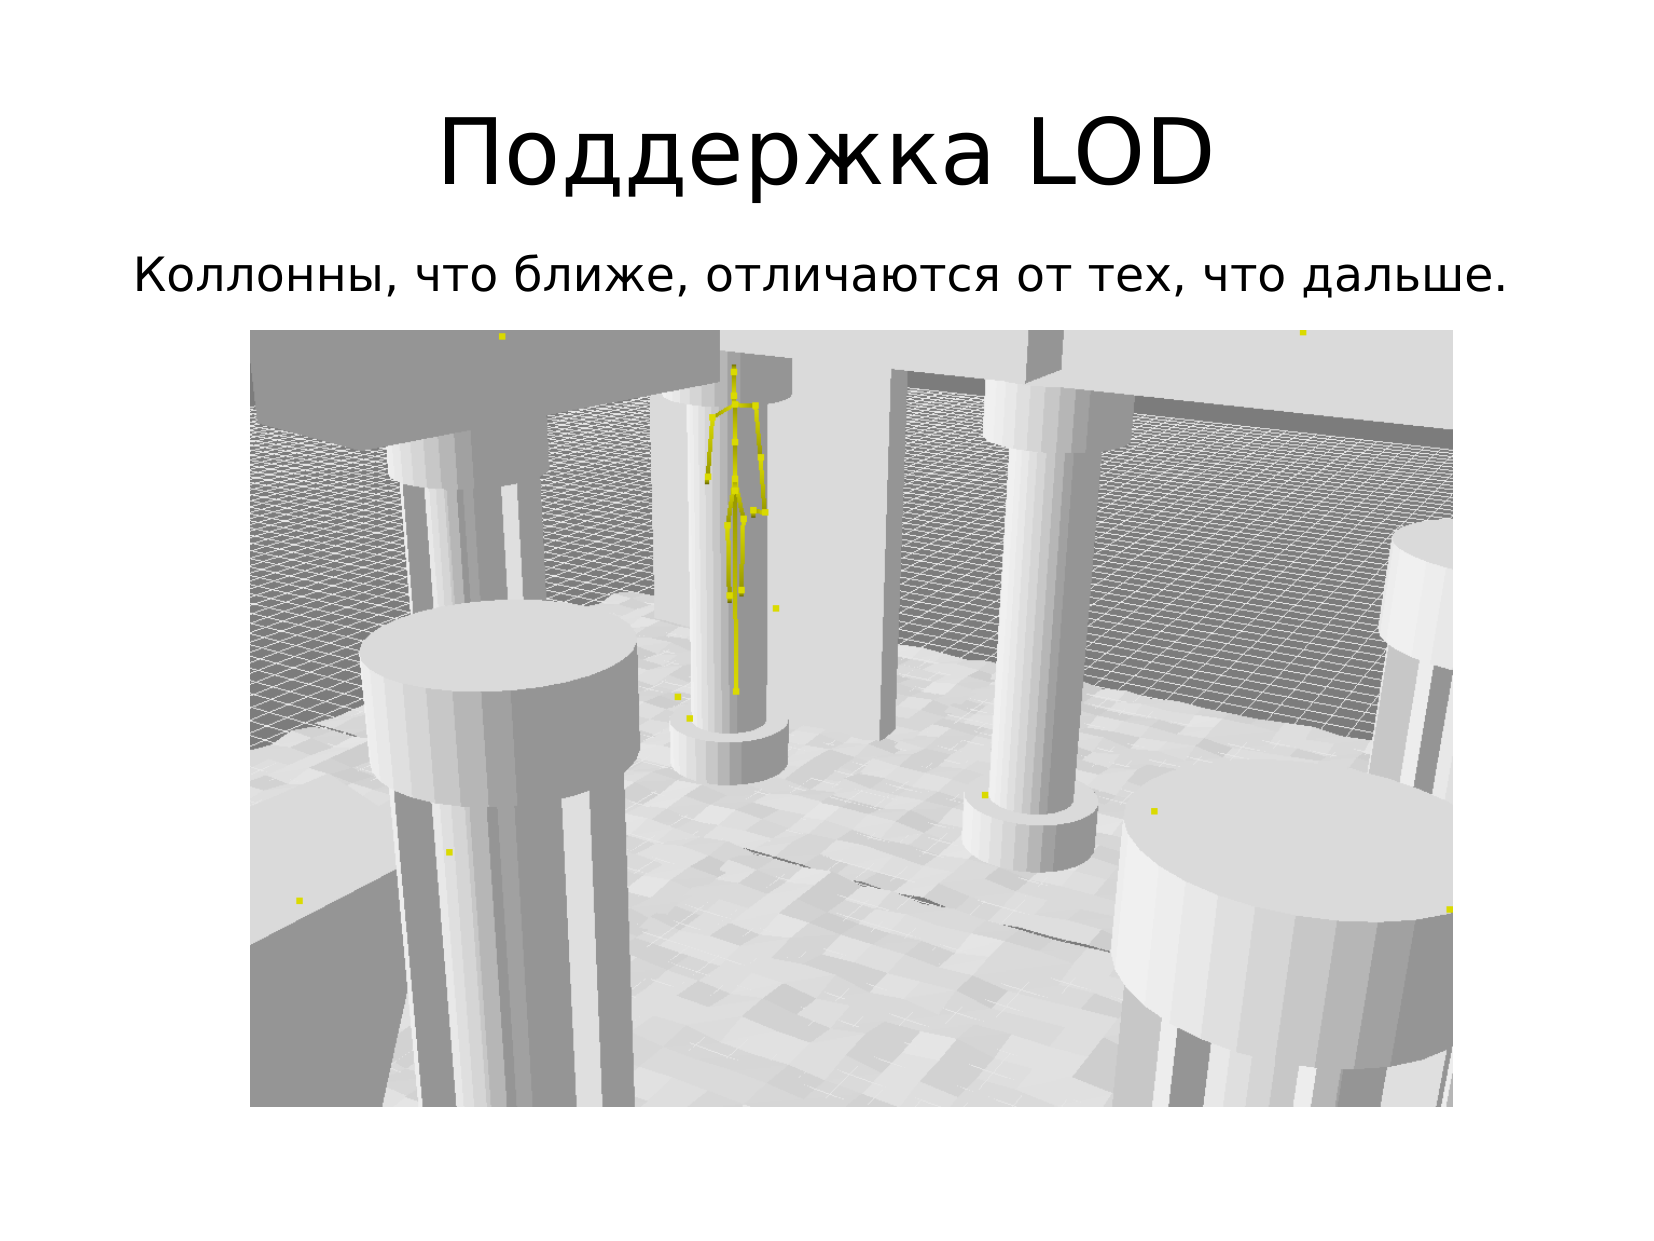

# Поддержка LOD
Коллонны, что ближе, отличаются от тех, что дальше.